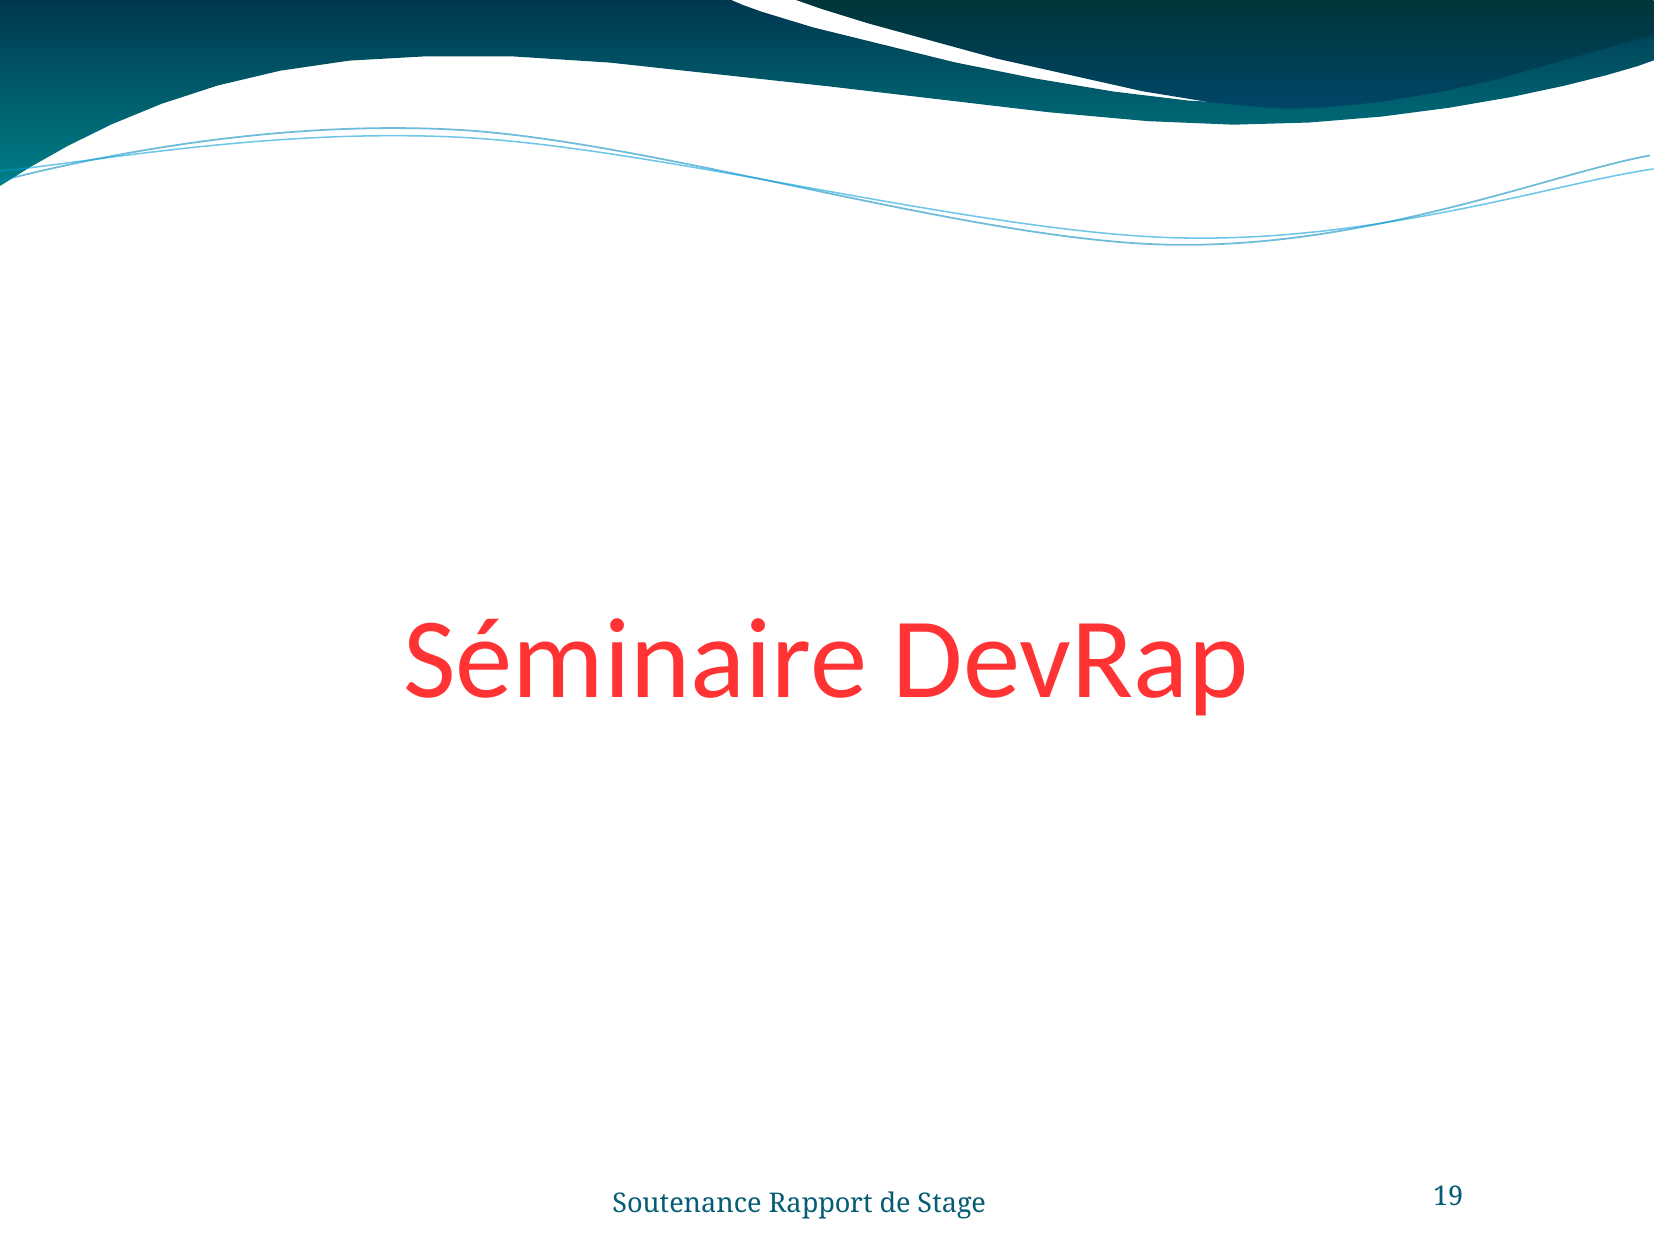

# Séminaire DevRap
Soutenance Rapport de Stage